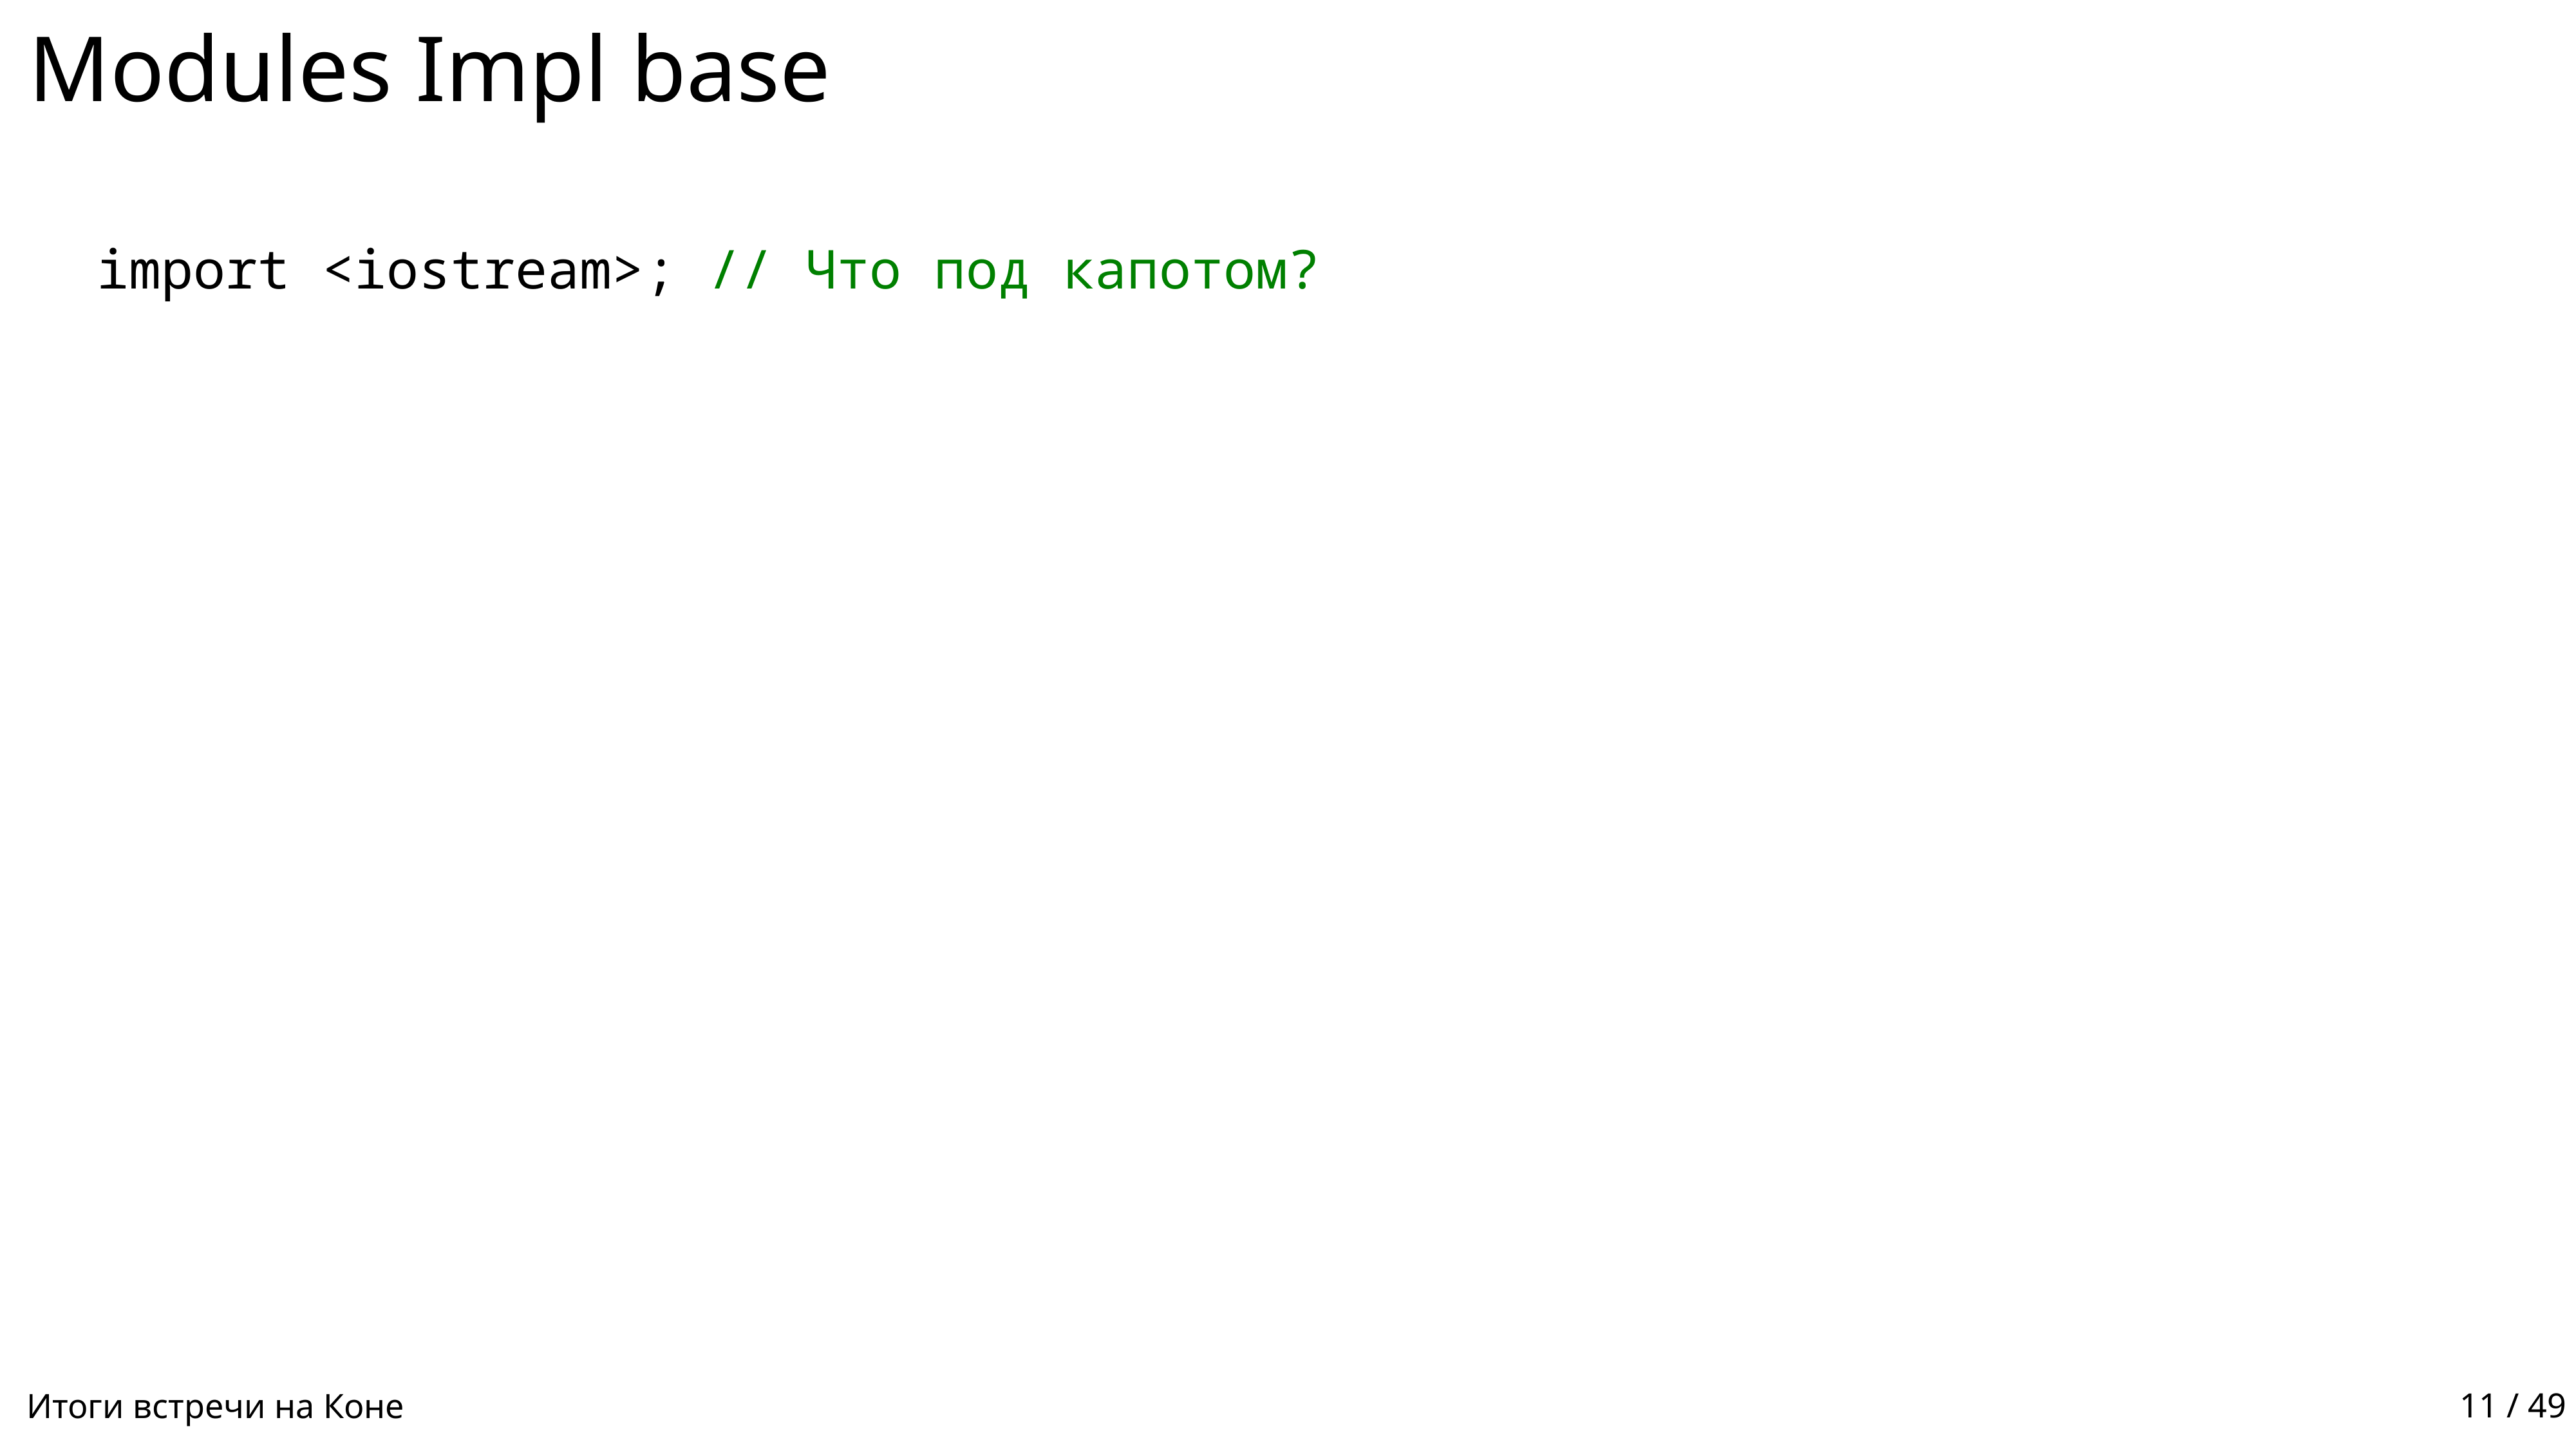

# Modules Impl base
import <iostream>; // Что под капотом?
Итоги встречи на Коне